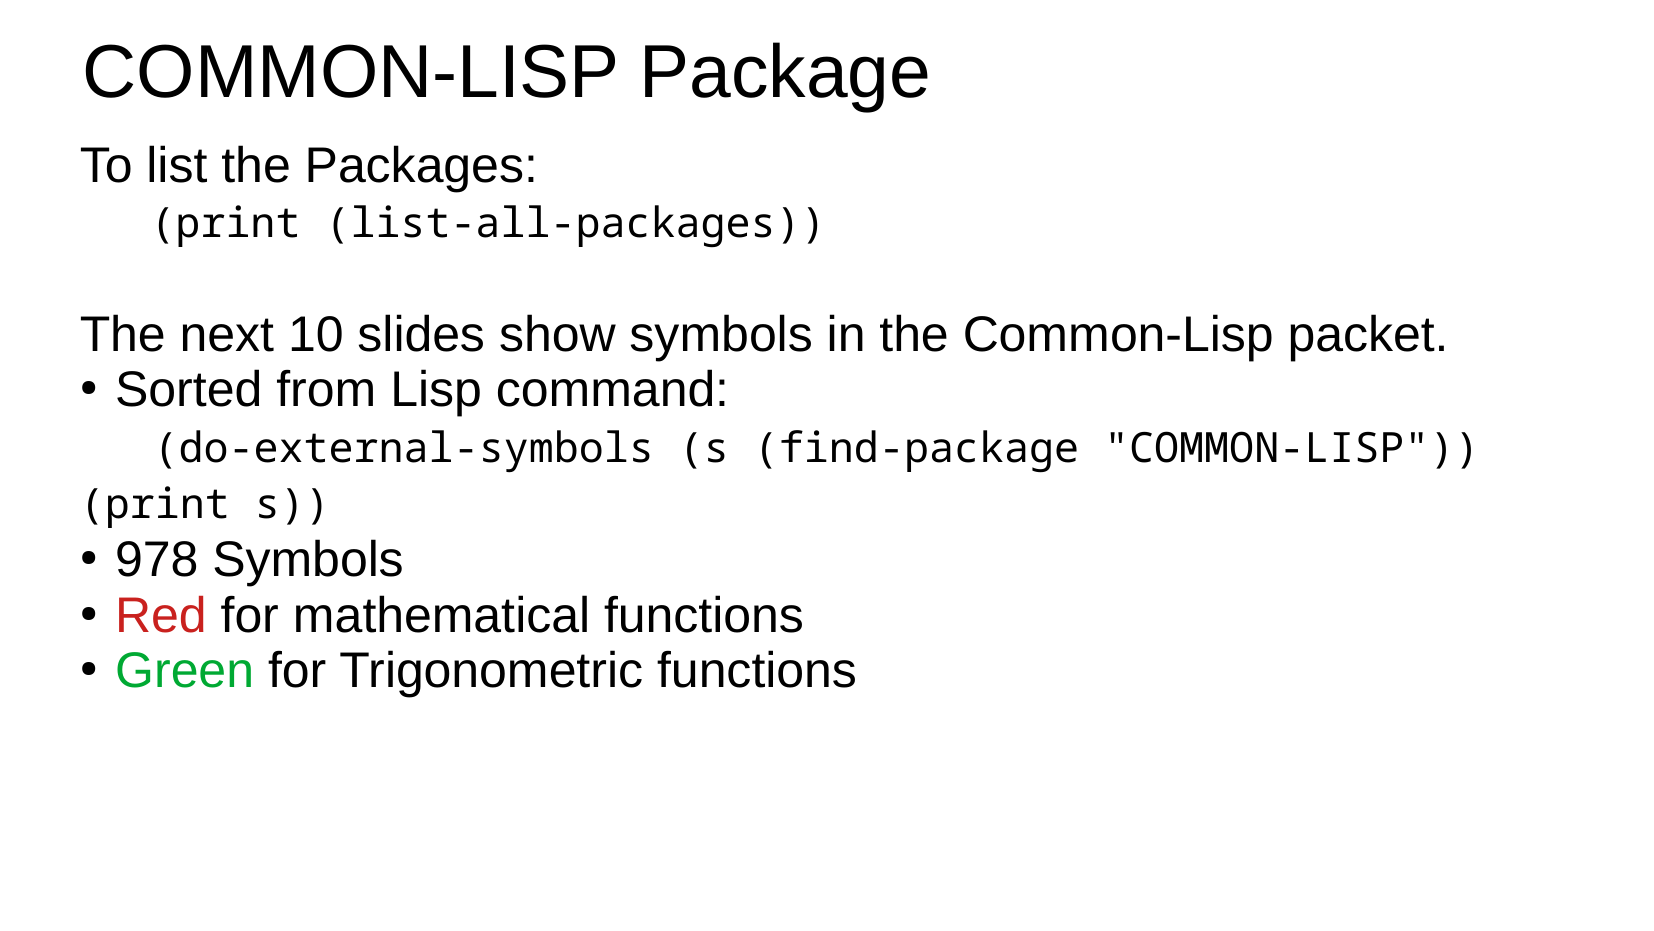

# COMMON-LISP Package
To list the Packages:
(print (list-all-packages))
The next 10 slides show symbols in the Common-Lisp packet.
Sorted from Lisp command:
	(do-external-symbols (s (find-package "COMMON-LISP"))(print s))
978 Symbols
Red for mathematical functions
Green for Trigonometric functions